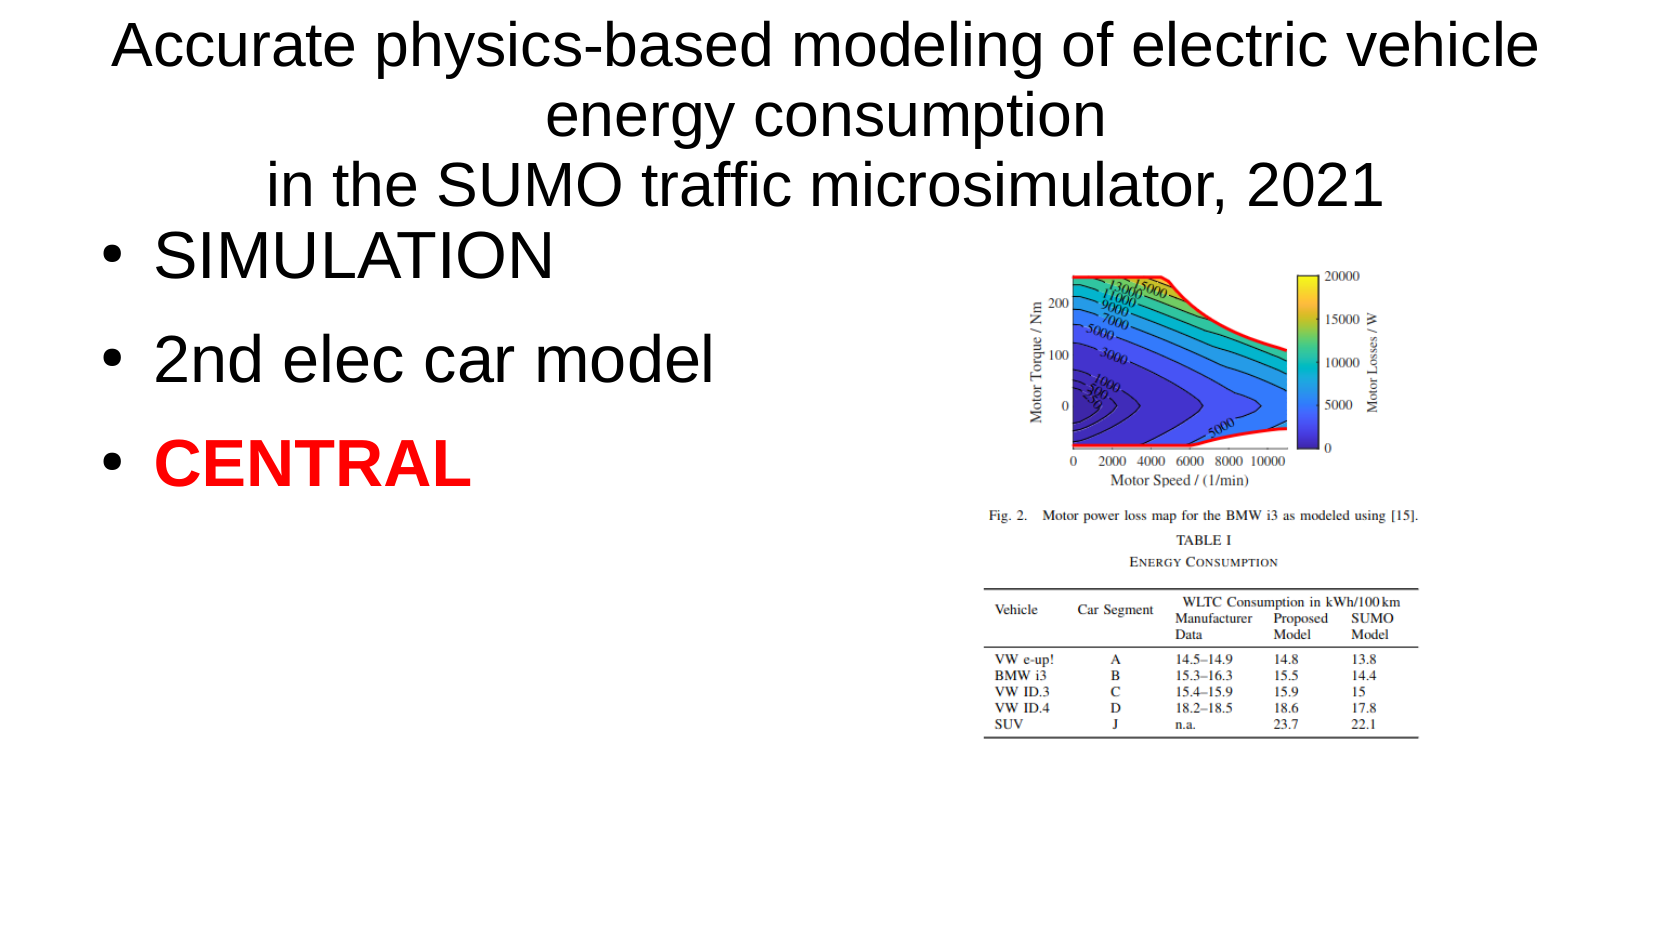

# Accurate physics-based modeling of electric vehicle energy consumption in the SUMO traffic microsimulator, 2021
SIMULATION
2nd elec car model
CENTRAL